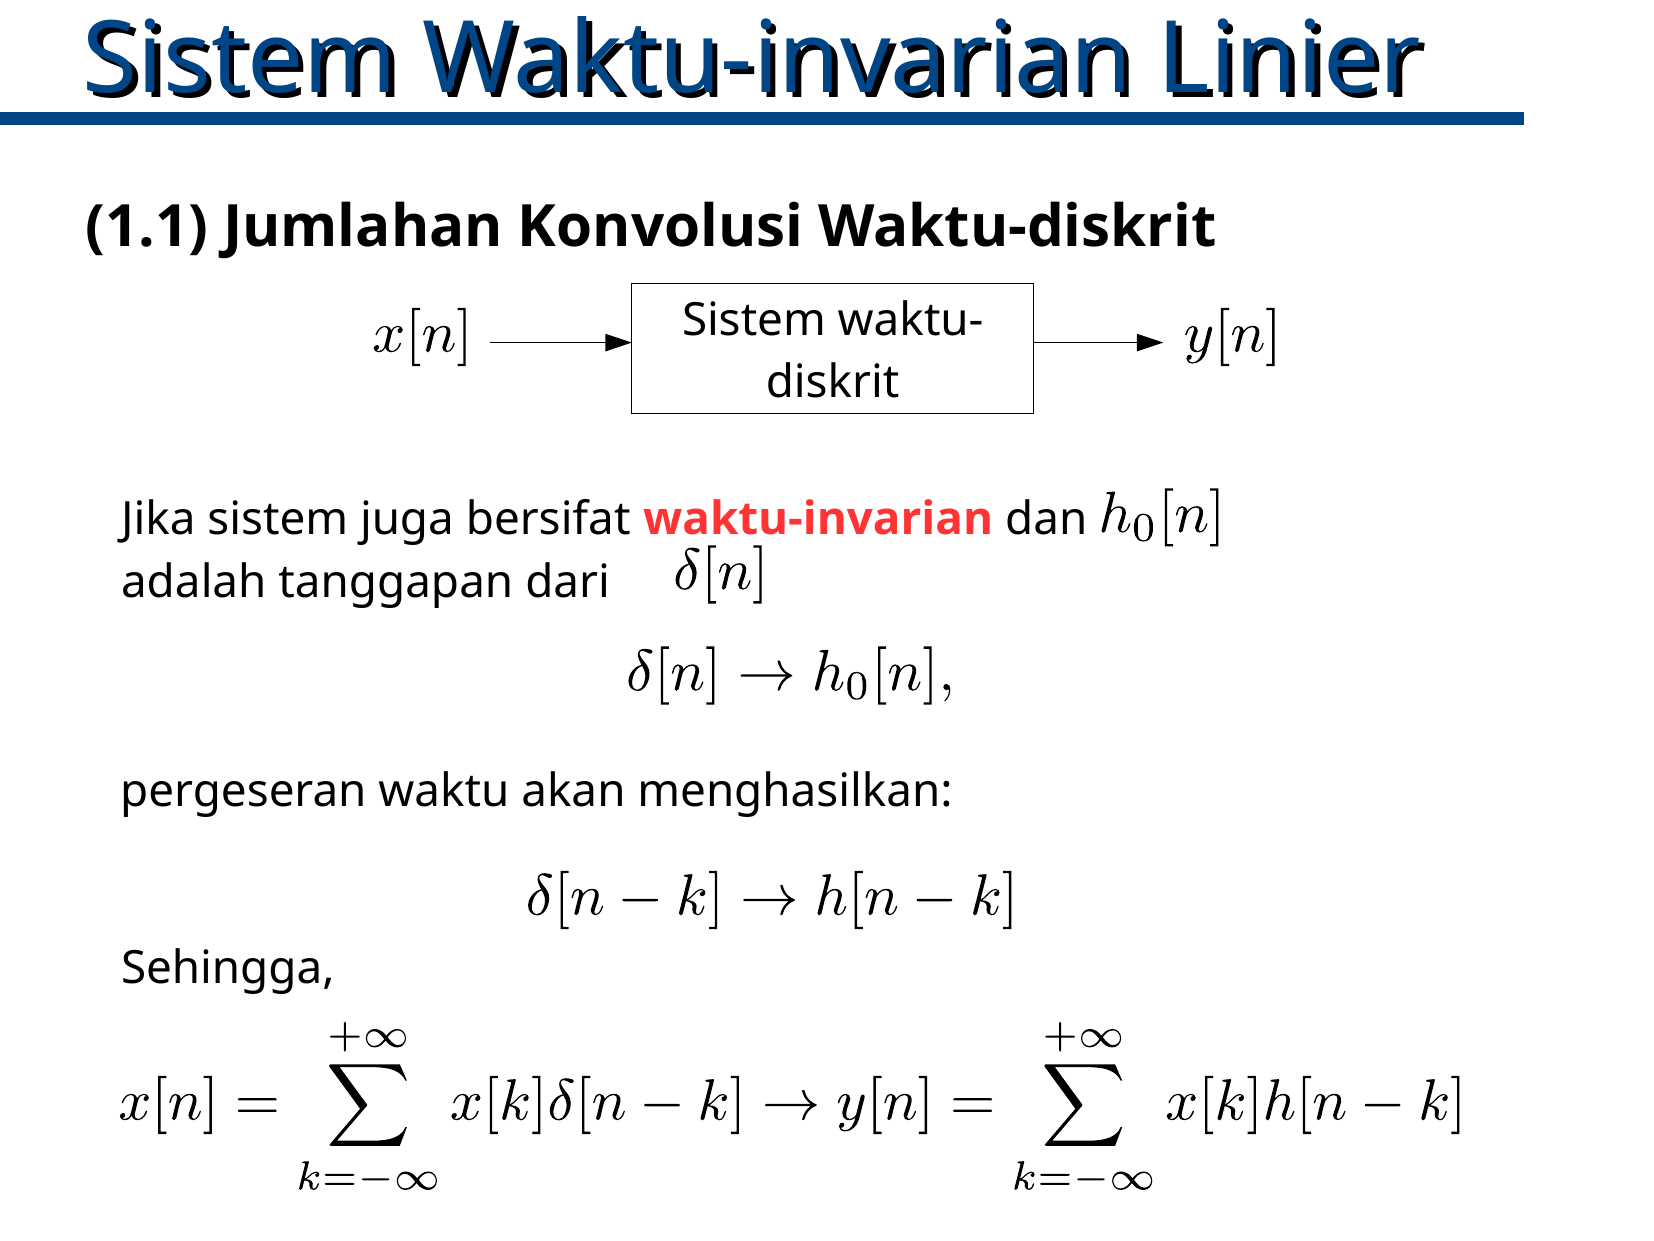

# Sistem Waktu-invarian Linier
 Jumlahan Konvolusi Waktu-diskrit
Sistem waktu-diskrit
Jika sistem juga bersifat waktu-invarian dan adalah tanggapan dari
pergeseran waktu akan menghasilkan:
Sehingga,